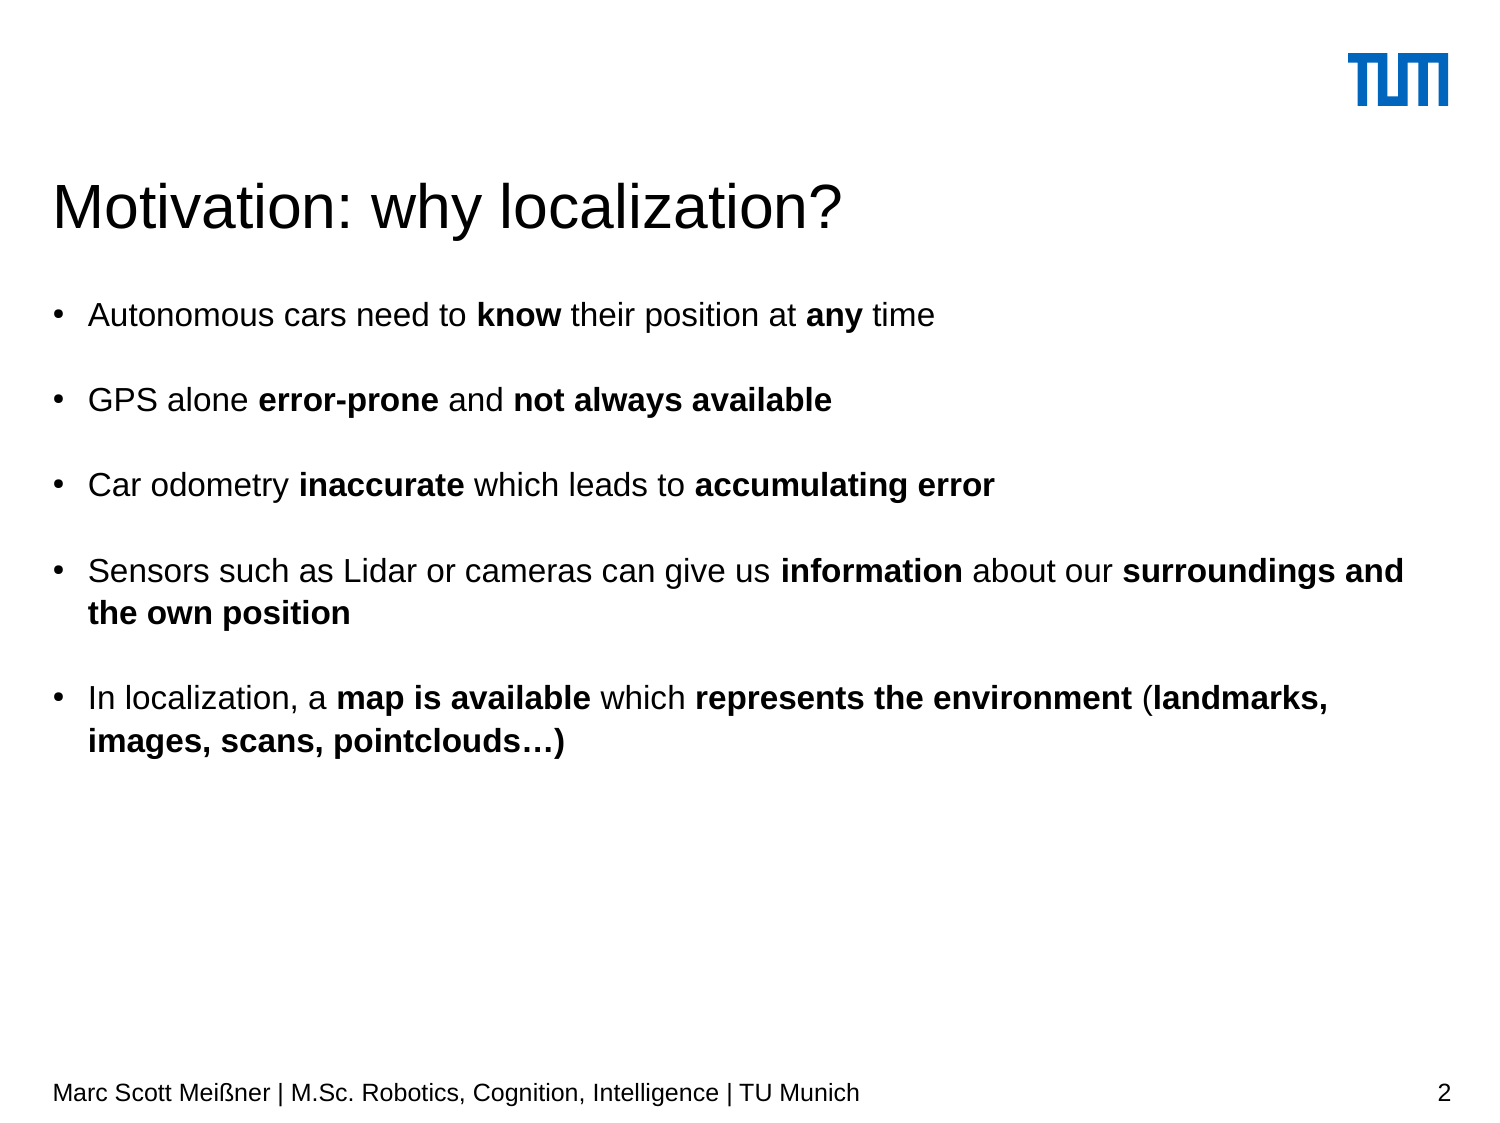

# Motivation: why localization?
Autonomous cars need to know their position at any time
GPS alone error-prone and not always available
Car odometry inaccurate which leads to accumulating error
Sensors such as Lidar or cameras can give us information about our surroundings and the own position
In localization, a map is available which represents the environment (landmarks, images, scans, pointclouds…)
Marc Scott Meißner | M.Sc. Robotics, Cognition, Intelligence | TU Munich
2